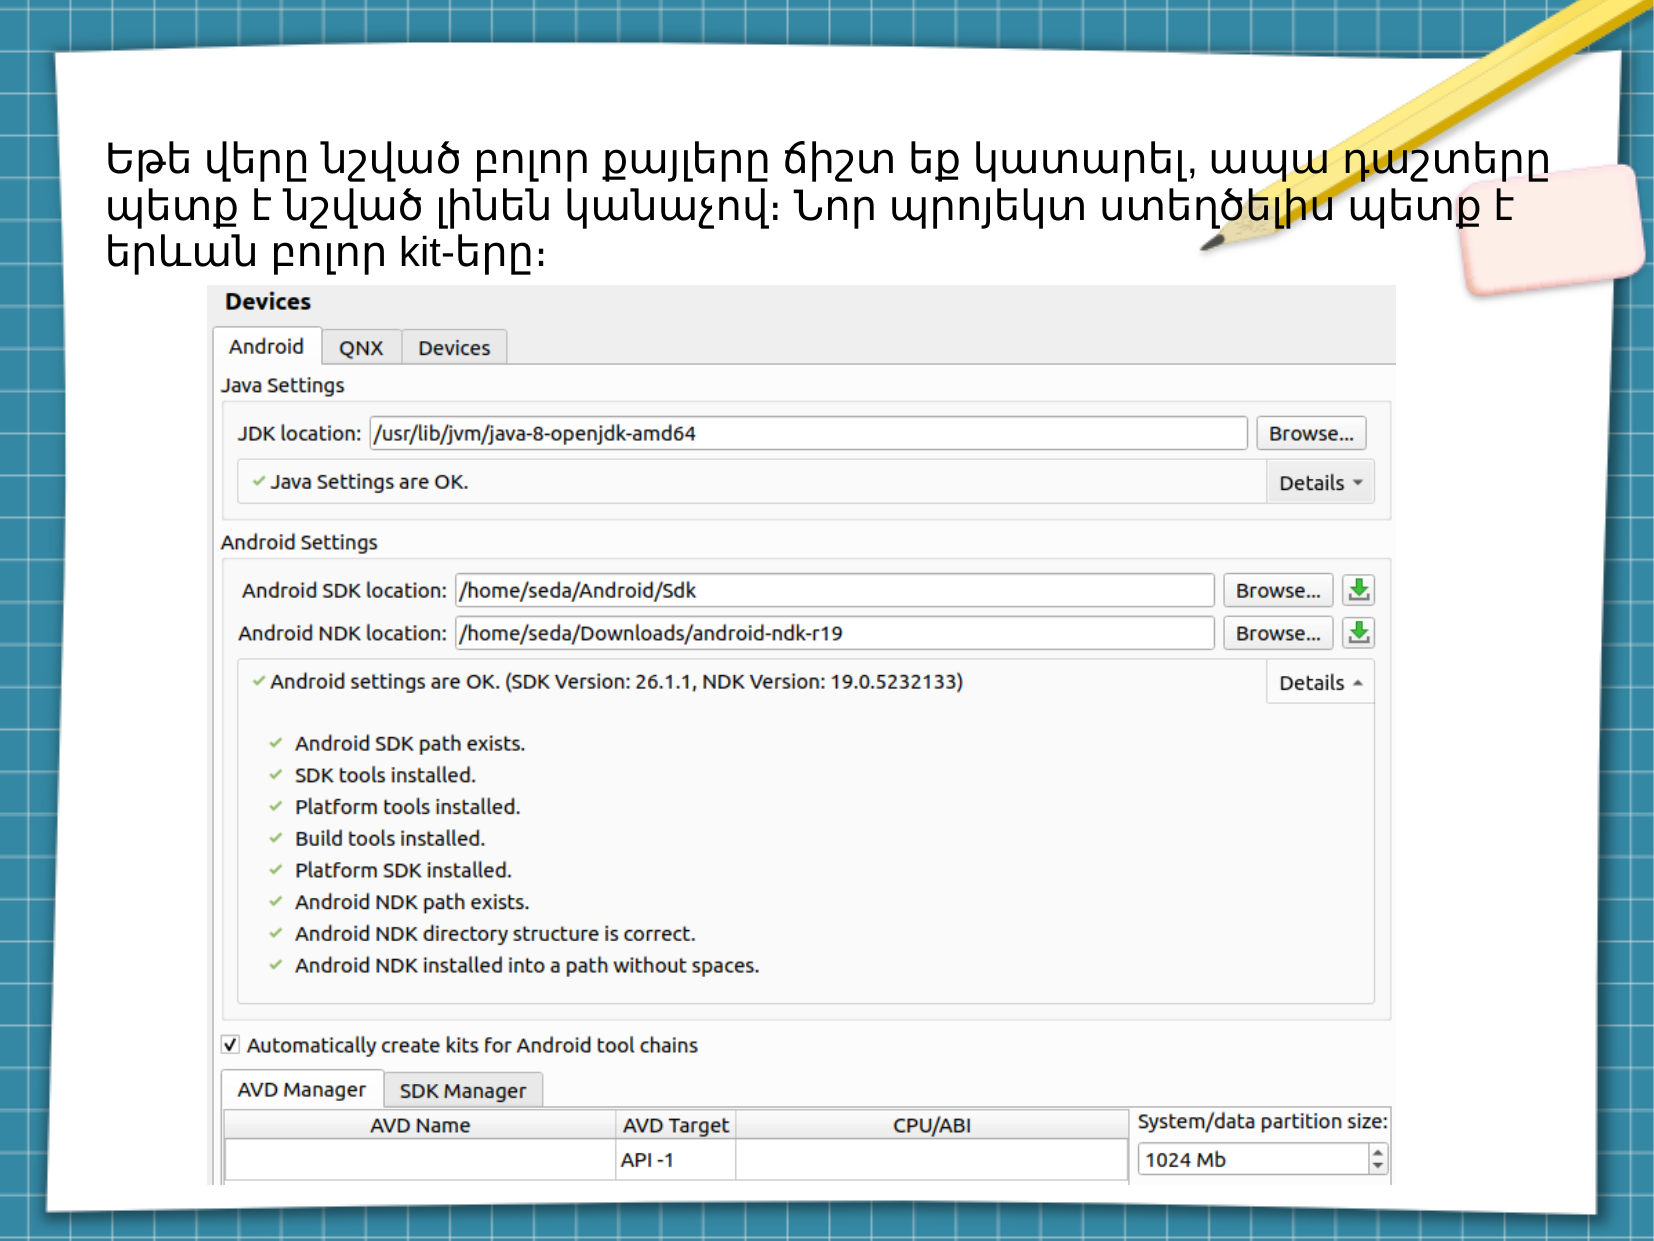

Եթե վերը նշված բոլոր քայլերը ճիշտ եք կատարել, ապա դաշտերը պետք է նշված լինեն կանաչով։ Նոր պրոյեկտ ստեղծելիս պետք է երևան բոլոր kit-երը։